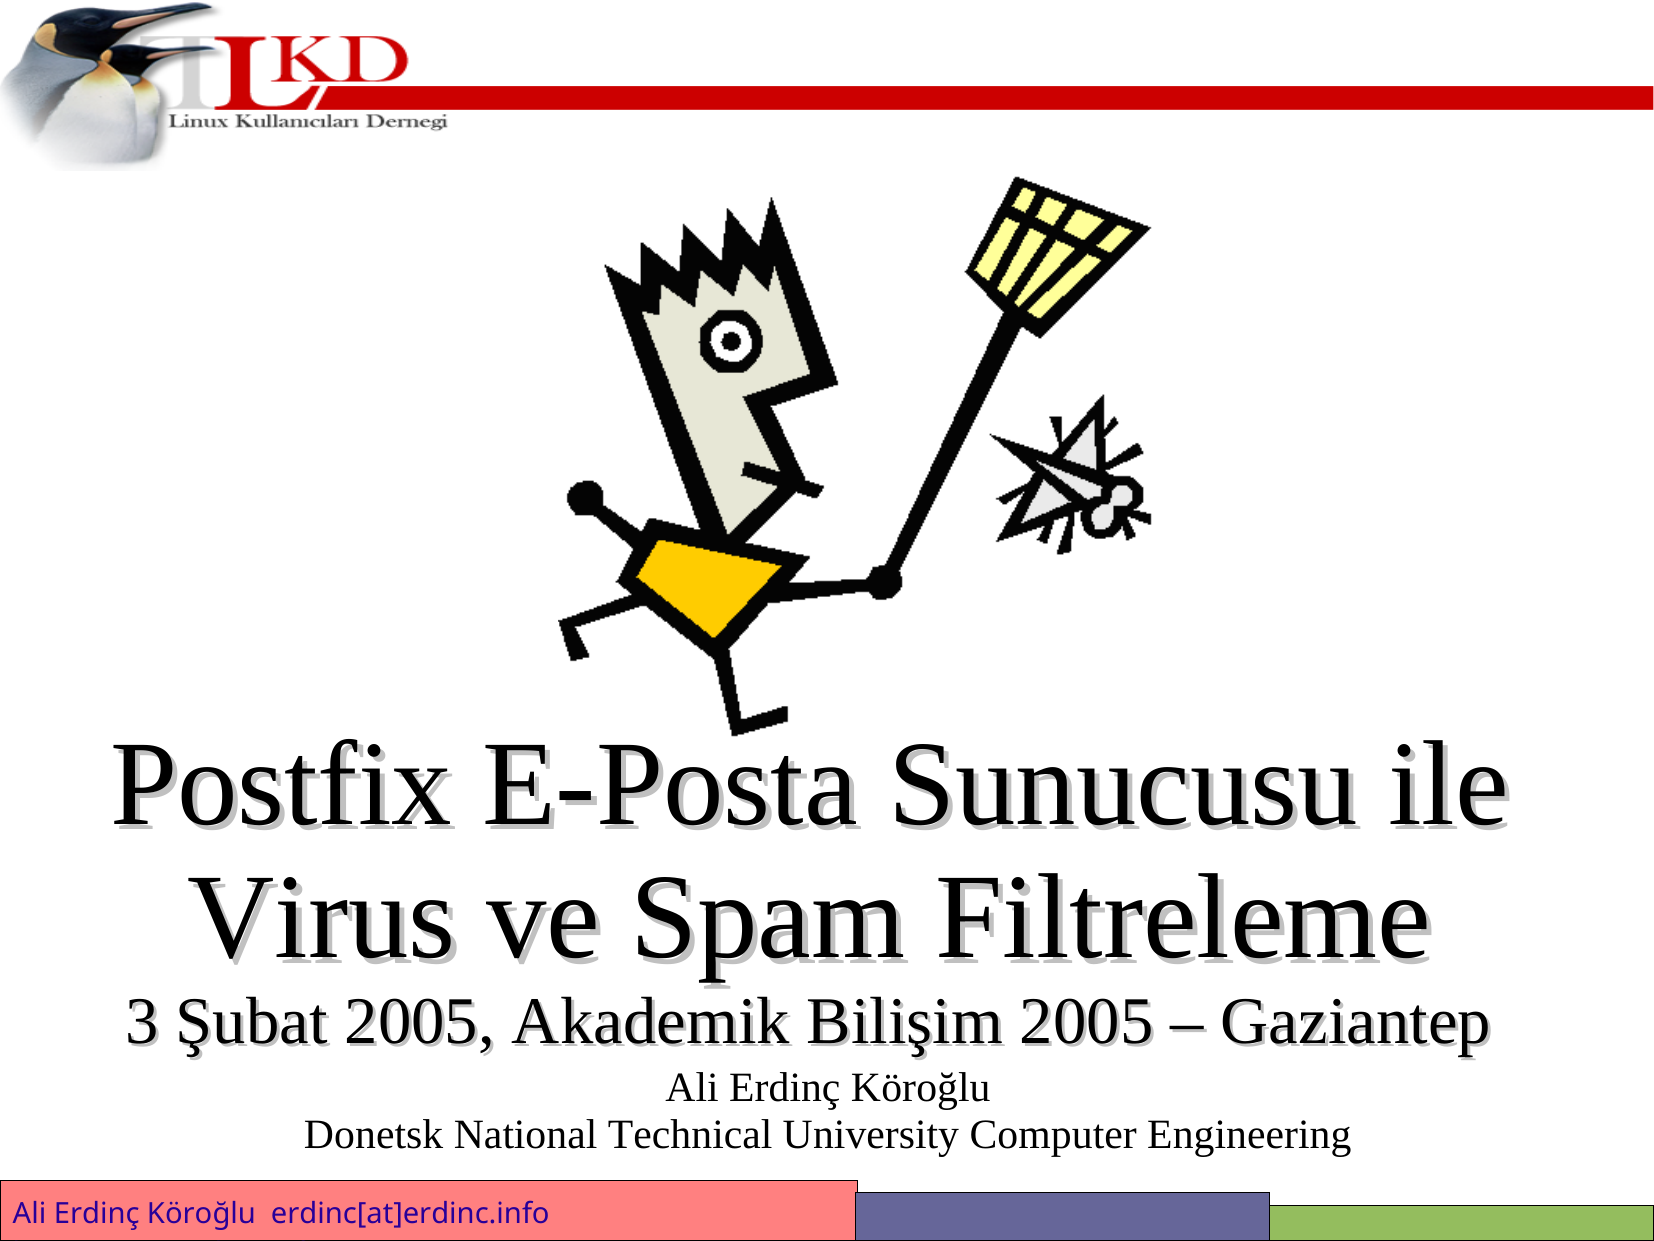

Postfix E-Posta Sunucusu ile Virus ve Spam Filtreleme
3 Şubat 2005, Akademik Bilişim 2005 – Gaziantep
Ali Erdinç Köroğlu
Donetsk National Technical University Computer Engineering
Ali Erdinç Köroğlu erdinc[at]erdinc.info http://www.erdinc.info